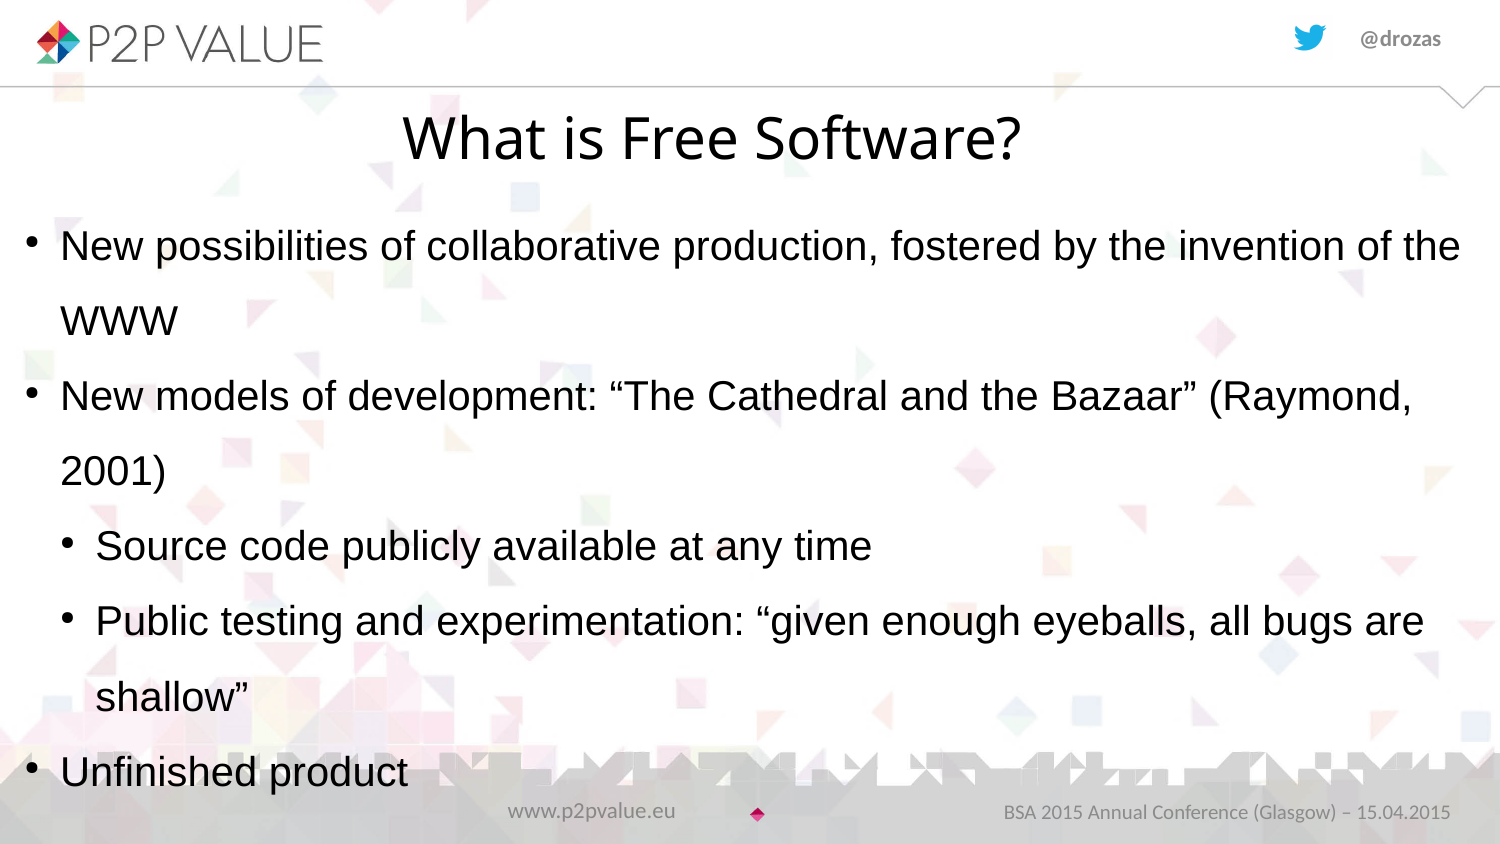

@drozas
# What is Free Software?
New possibilities of collaborative production, fostered by the invention of the WWW
New models of development: “The Cathedral and the Bazaar” (Raymond, 2001)
Source code publicly available at any time
Public testing and experimentation: “given enough eyeballs, all bugs are shallow”
Unfinished product
BSA 2015 Annual Conference (Glasgow) – 15.04.2015
www.p2pvalue.eu